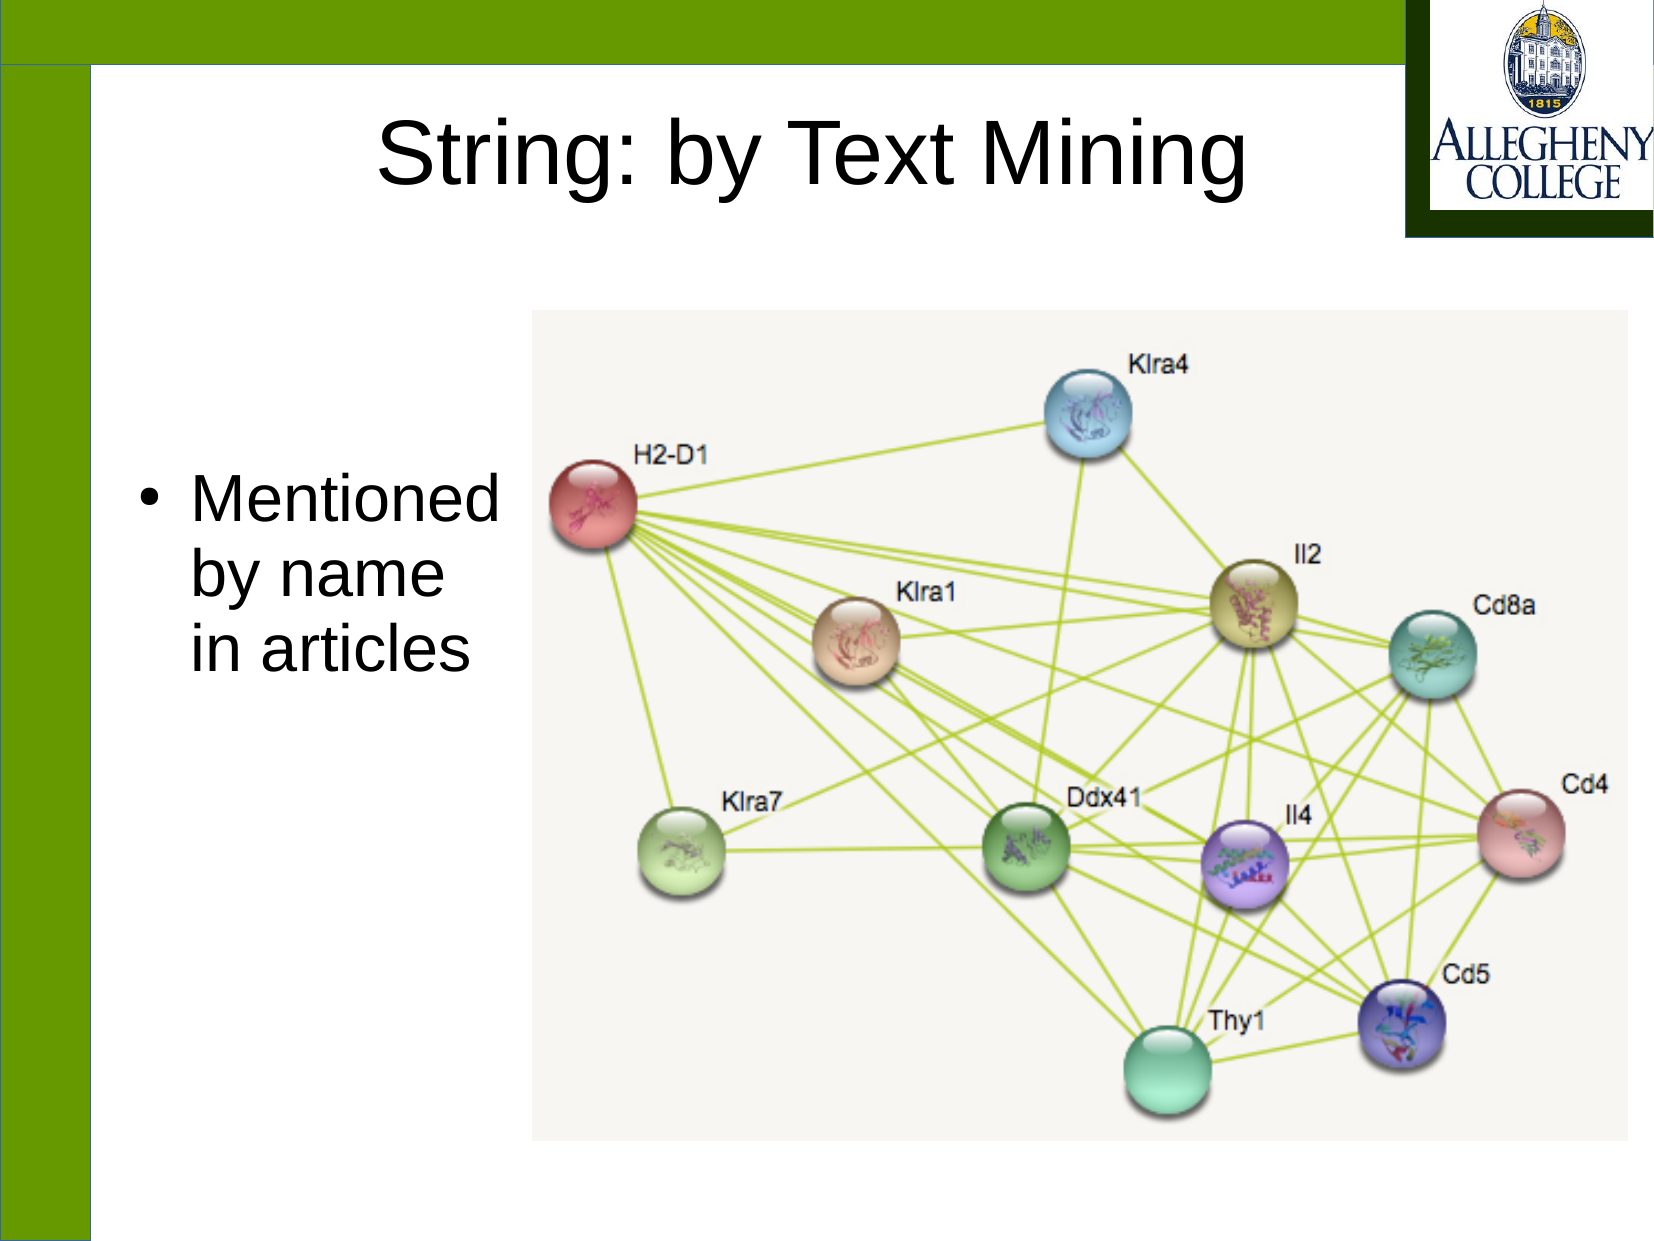

# String: by Text Mining
Mentioned by name in articles